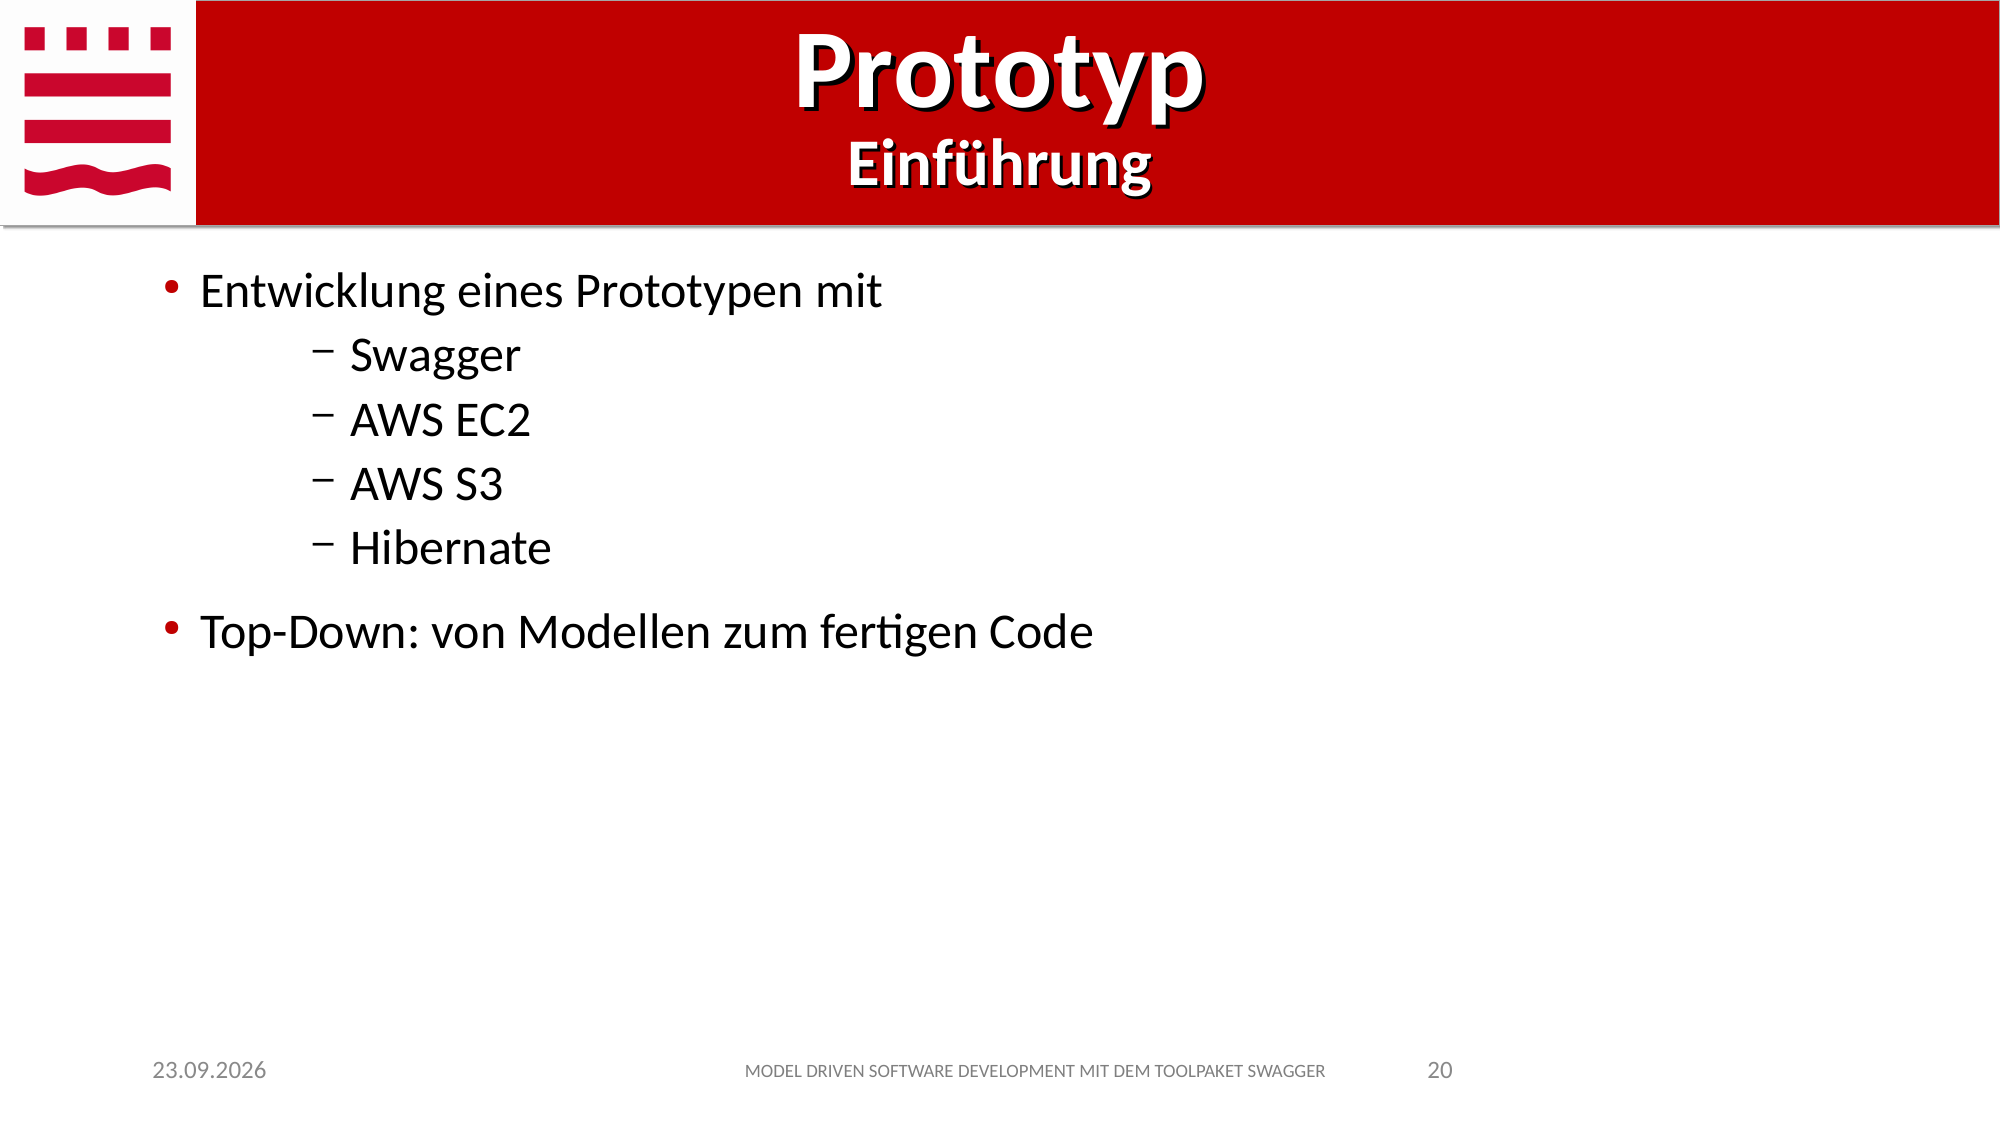

Prototyp
Einführung
# Entwicklung eines Prototypen mit
Swagger
AWS EC2
AWS S3
Hibernate
Top-Down: von Modellen zum fertigen Code
MODEL DRIVEN SOFTWARE DEVELOPMENT MIT DEM TOOLPAKET SWAGGER
20